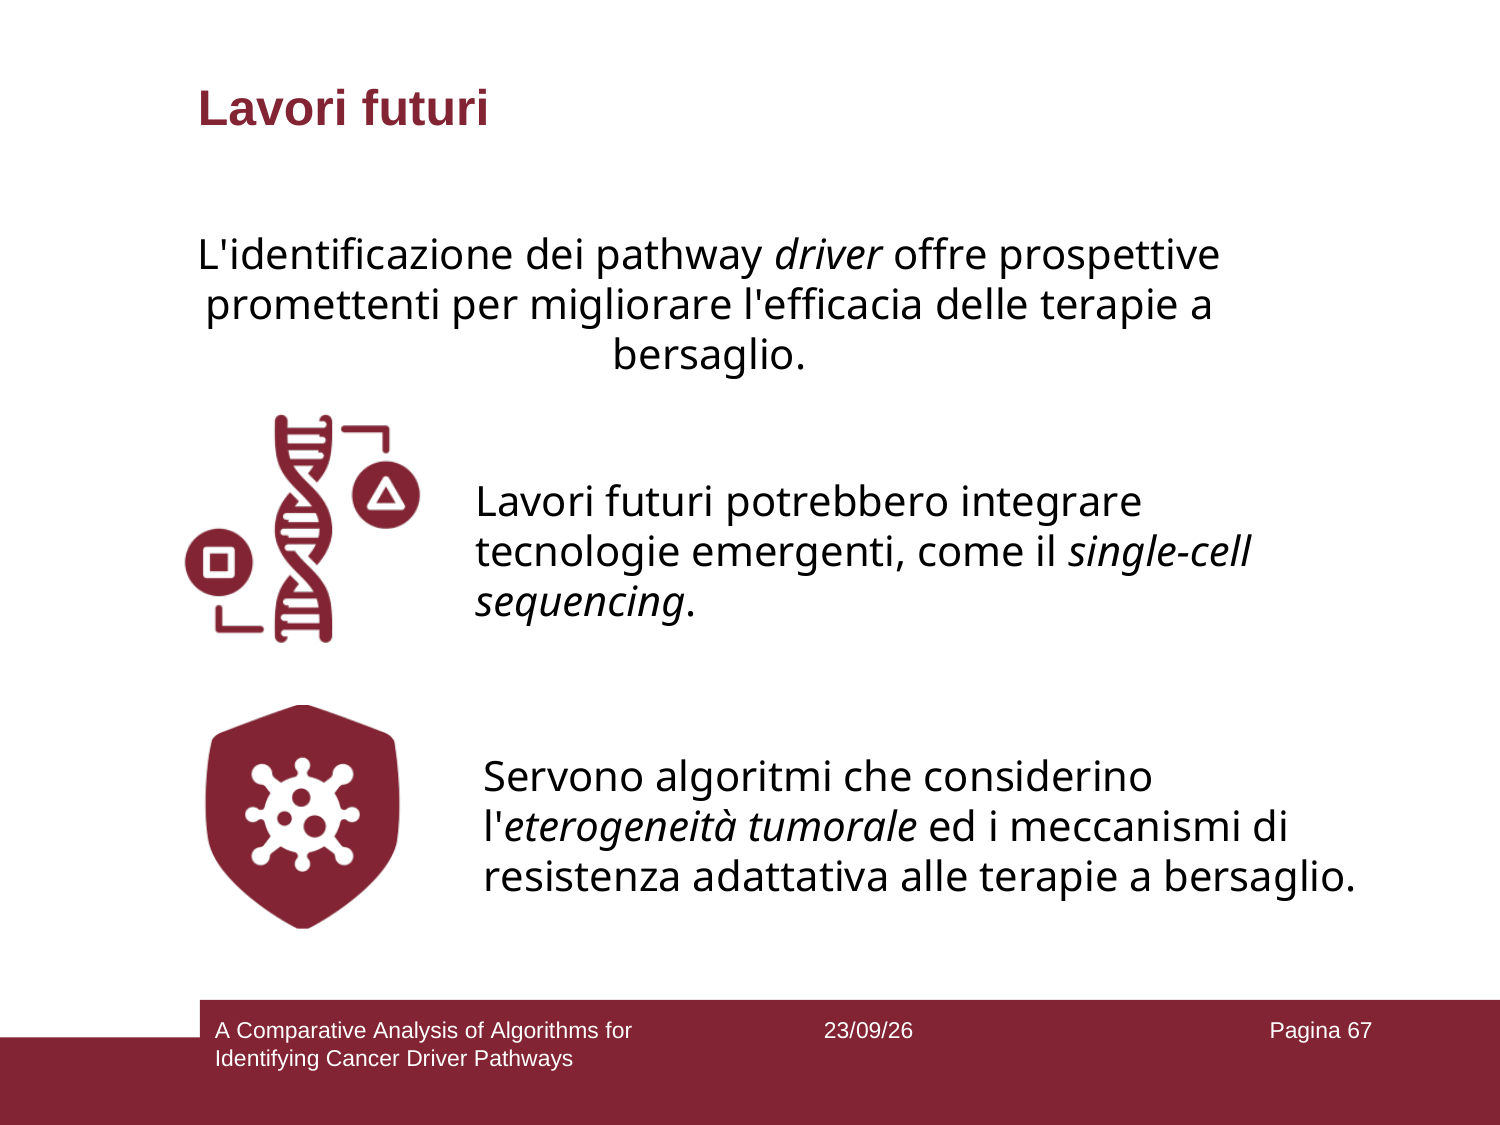

# Lavori futuri
L'identificazione dei pathway driver offre prospettive promettenti per migliorare l'efficacia delle terapie a bersaglio.
Lavori futuri potrebbero integrare tecnologie emergenti, come il single-cell sequencing.
Servono algoritmi che considerino l'eterogeneità tumorale ed i meccanismi di resistenza adattativa alle terapie a bersaglio.
A Comparative Analysis of Algorithms for Identifying Cancer Driver Pathways
Pagina